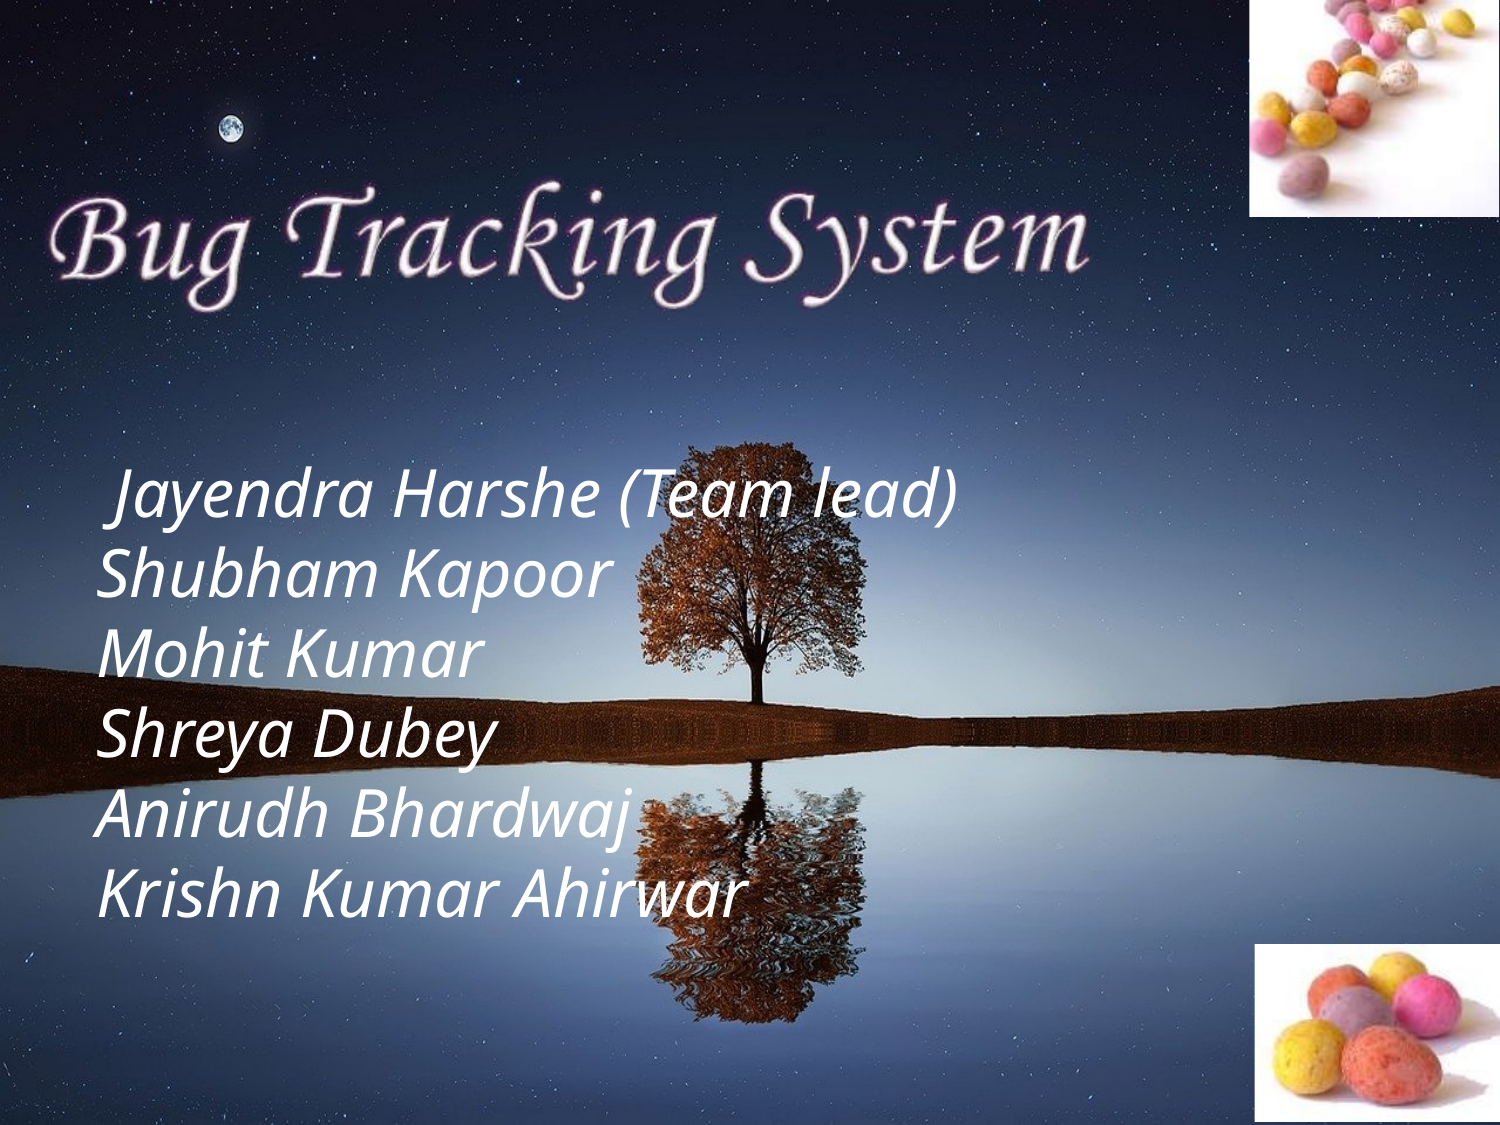

# Jayendra Harshe (Team lead) Shubham Kapoor Mohit Kumar Shreya Dubey Anirudh Bhardwaj Krishn Kumar Ahirwar